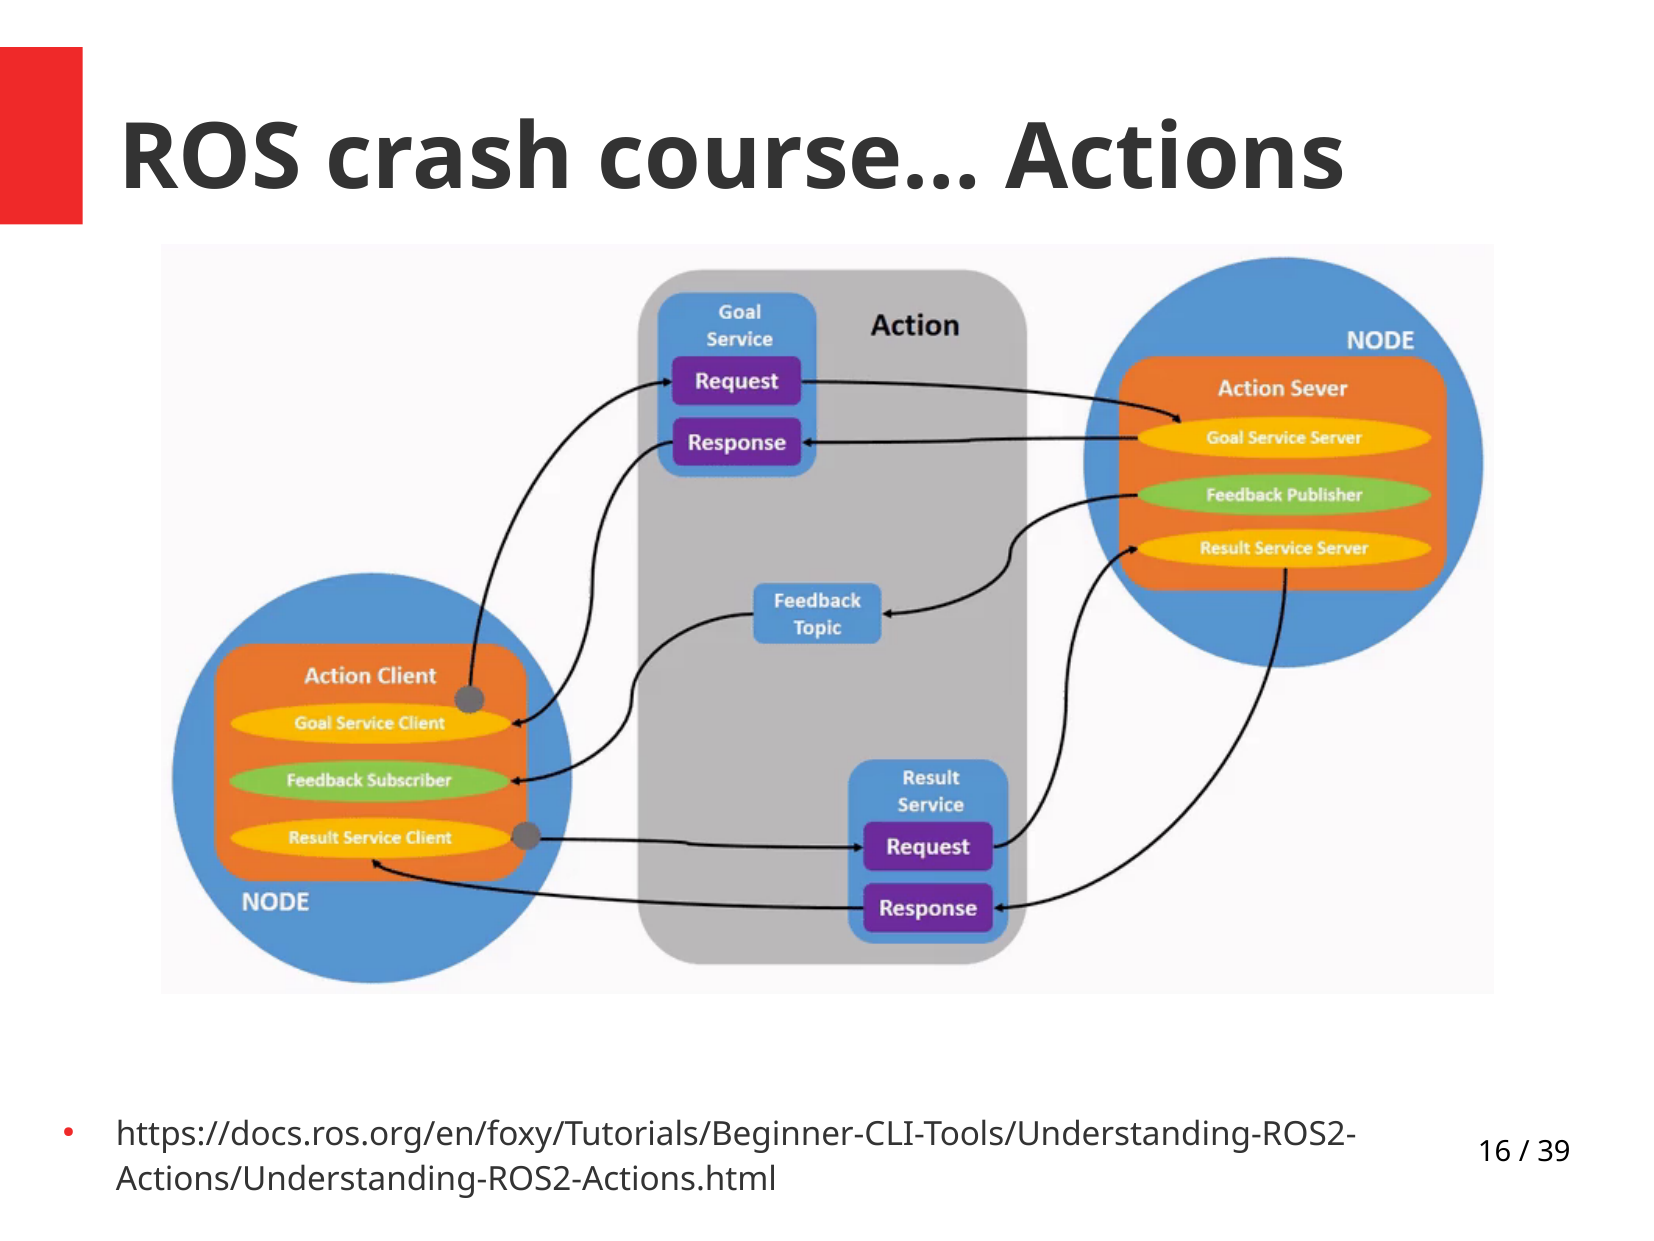

# ROS crash course… Actions
https://docs.ros.org/en/foxy/Tutorials/Beginner-CLI-Tools/Understanding-ROS2-Actions/Understanding-ROS2-Actions.html
16